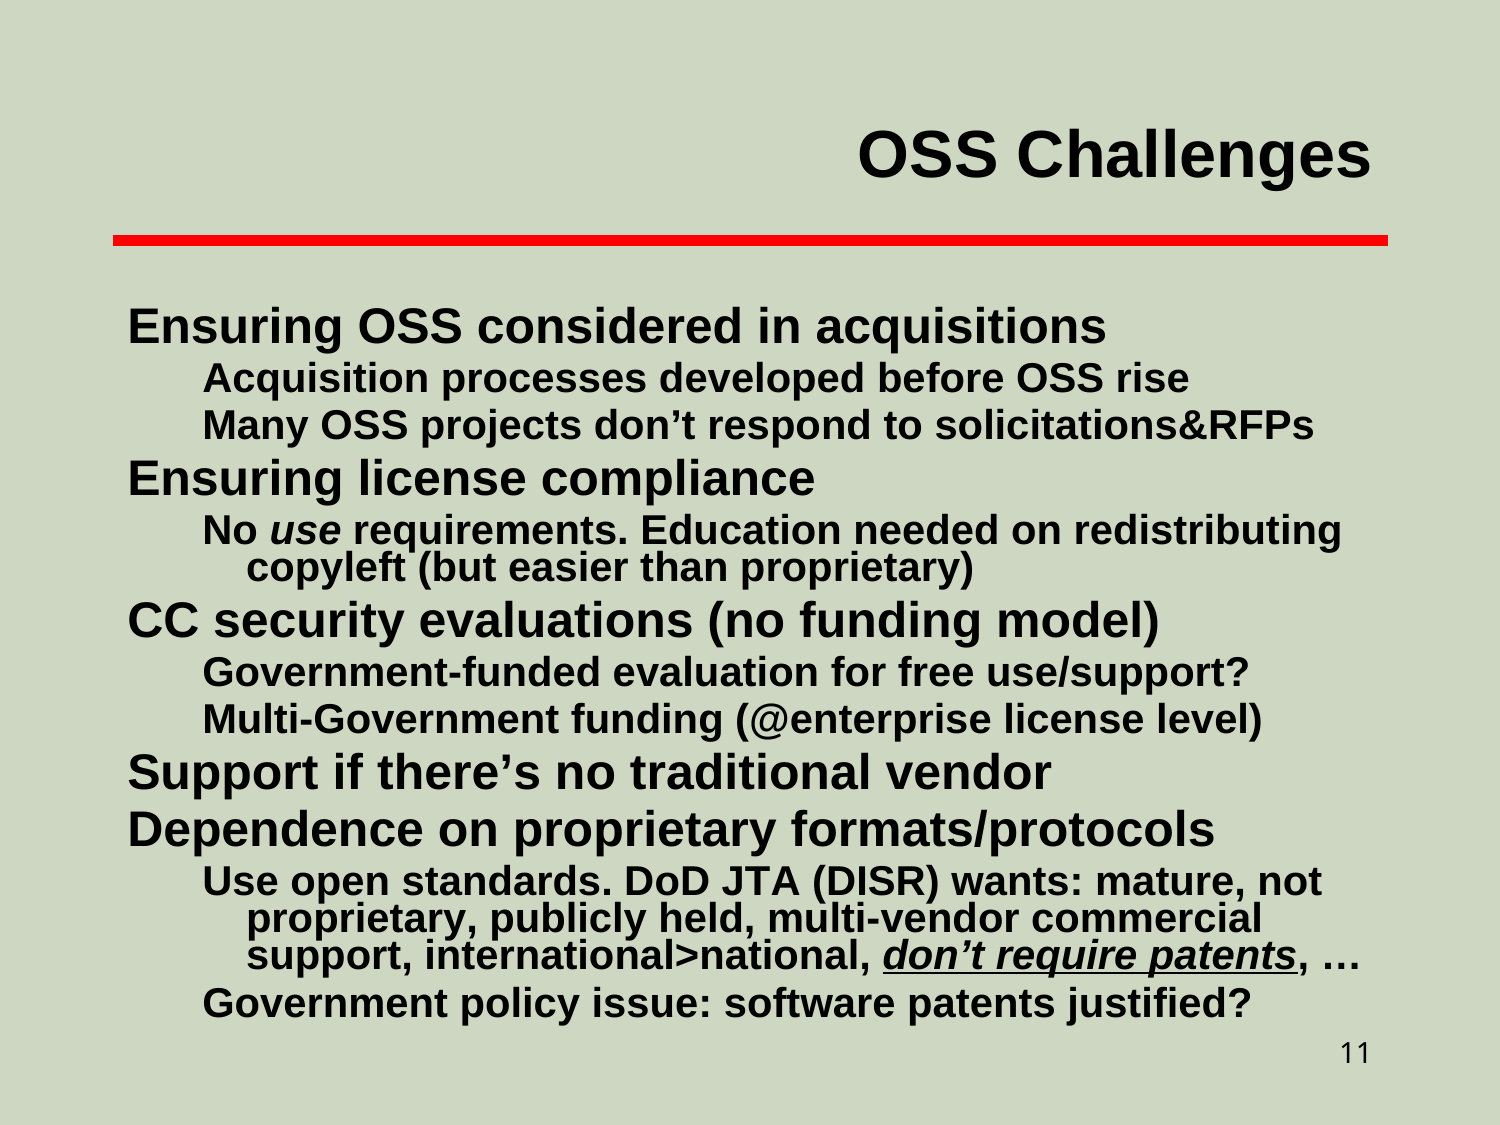

# OSS Challenges
Ensuring OSS considered in acquisitions
Acquisition processes developed before OSS rise
Many OSS projects don’t respond to solicitations&RFPs
Ensuring license compliance
No use requirements. Education needed on redistributing copyleft (but easier than proprietary)
CC security evaluations (no funding model)
Government-funded evaluation for free use/support?
Multi-Government funding (@enterprise license level)
Support if there’s no traditional vendor
Dependence on proprietary formats/protocols
Use open standards. DoD JTA (DISR) wants: mature, not proprietary, publicly held, multi-vendor commercial support, international>national, don’t require patents, …
Government policy issue: software patents justified?